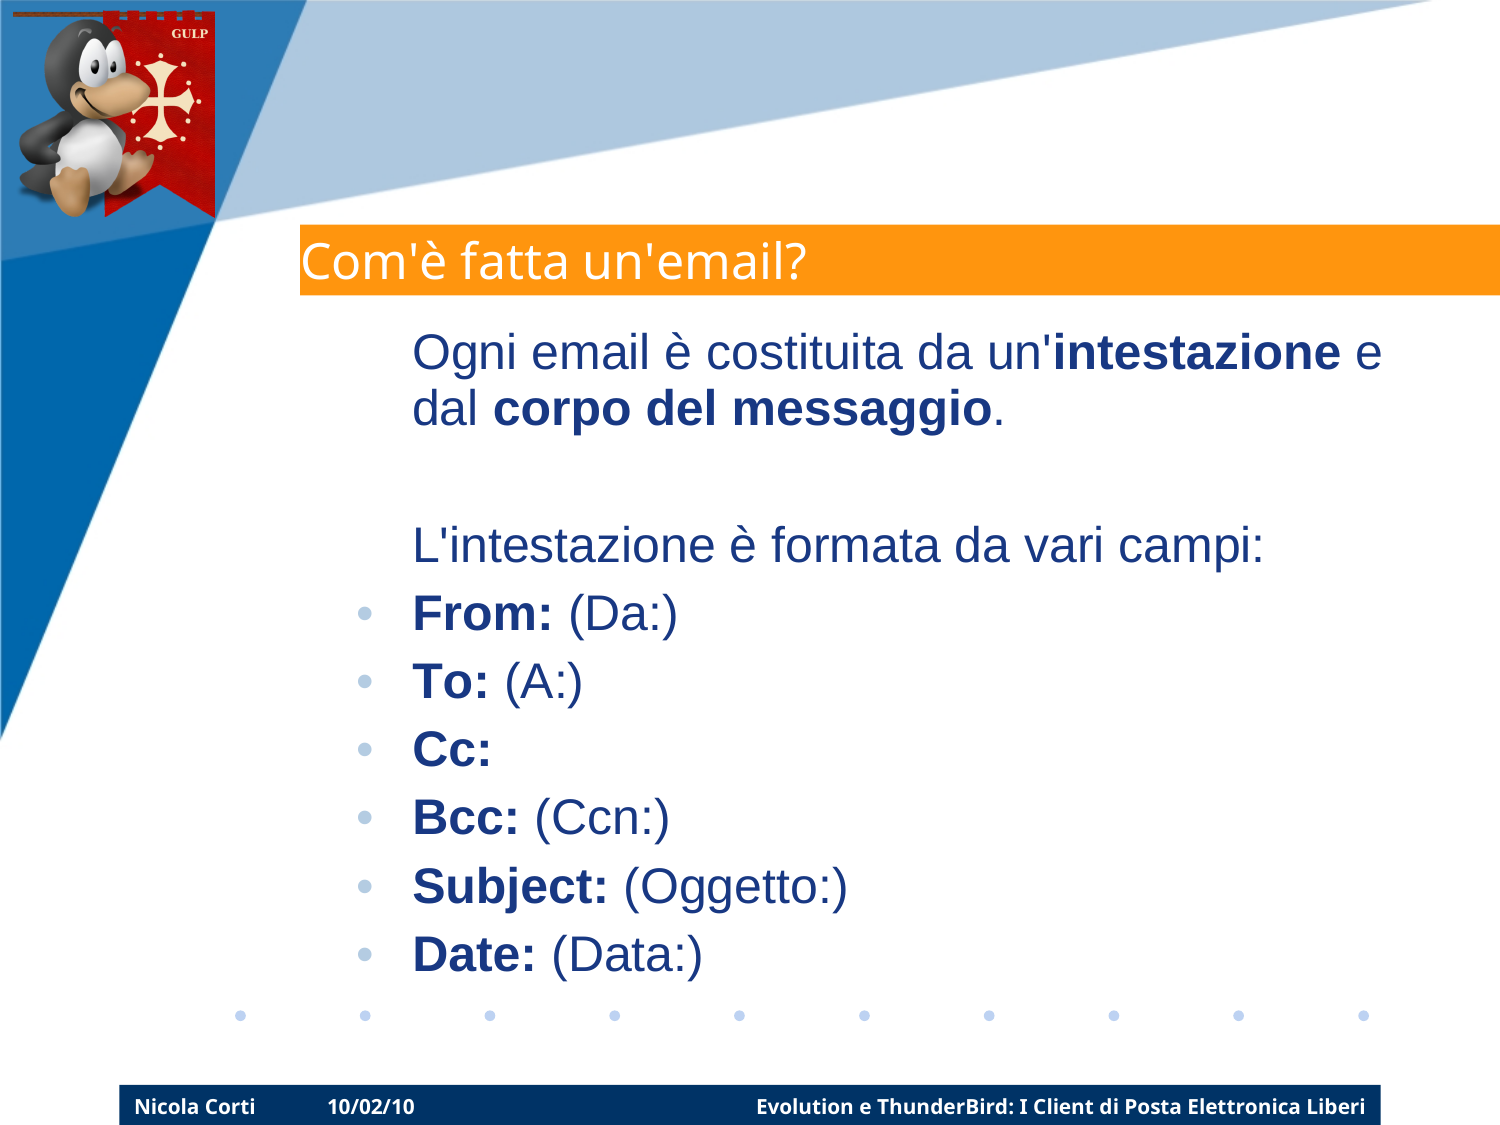

# Com'è fatta un'email?
Ogni email è costituita da un'intestazione e dal corpo del messaggio.
L'intestazione è formata da vari campi:
From: (Da:)
To: (A:)
Cc:
Bcc: (Ccn:)
Subject: (Oggetto:)
Date: (Data:)